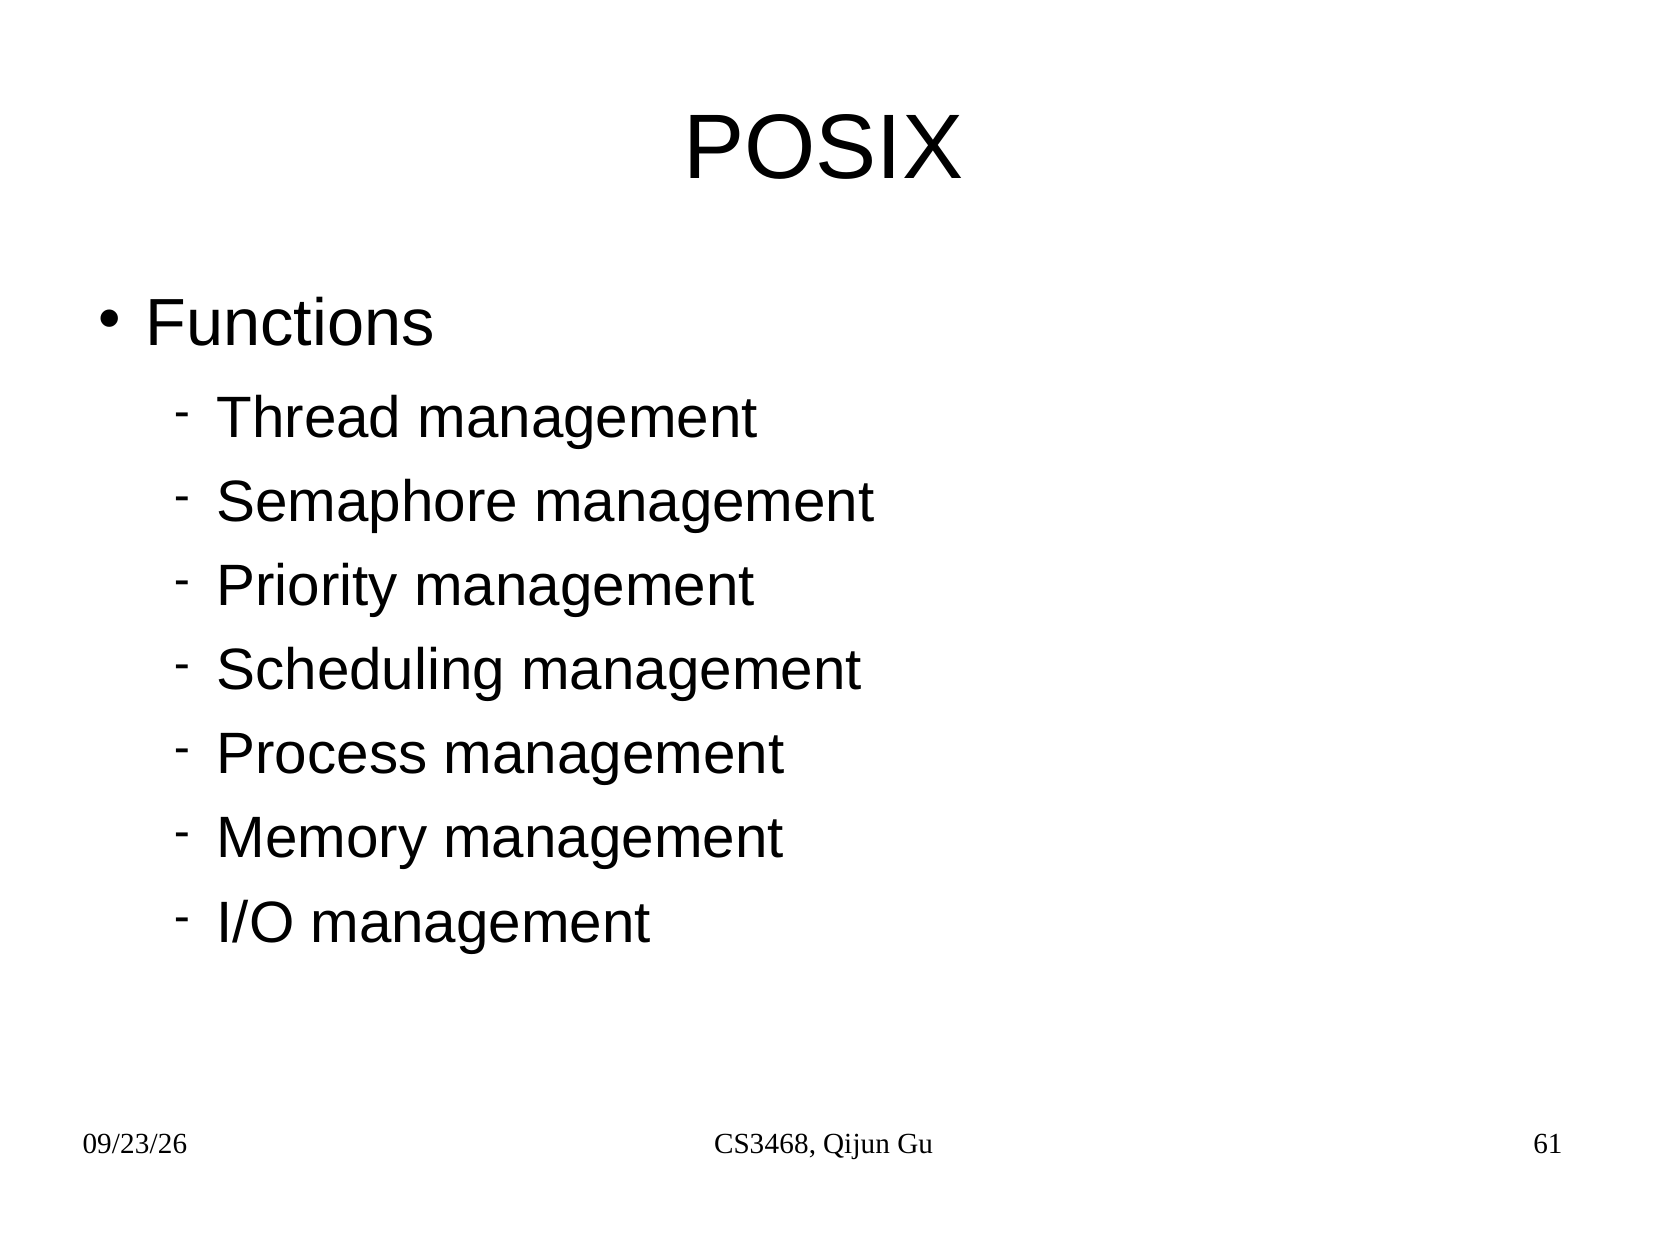

# POSIX
Functions
Thread management
Semaphore management
Priority management
Scheduling management
Process management
Memory management
I/O management
CS3468, Qijun Gu
61